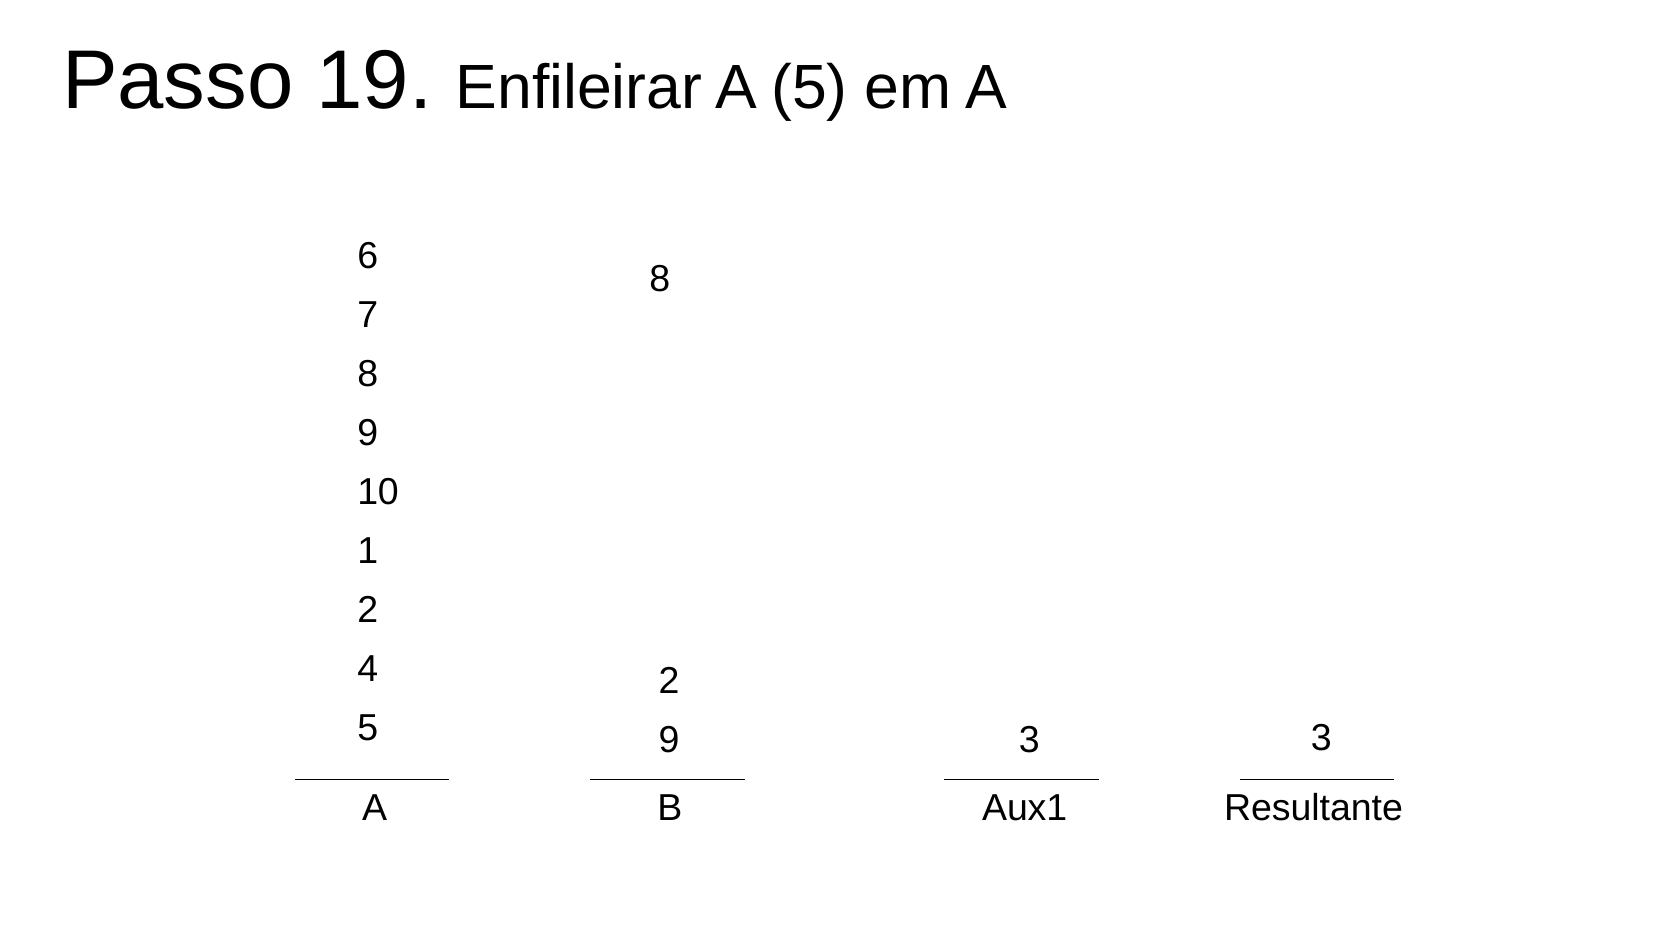

Passo 19. Enfileirar A (5) em A
6
8
7
8
9
10
1
2
4
2
5
3
9
3
A
B
Aux1
Resultante